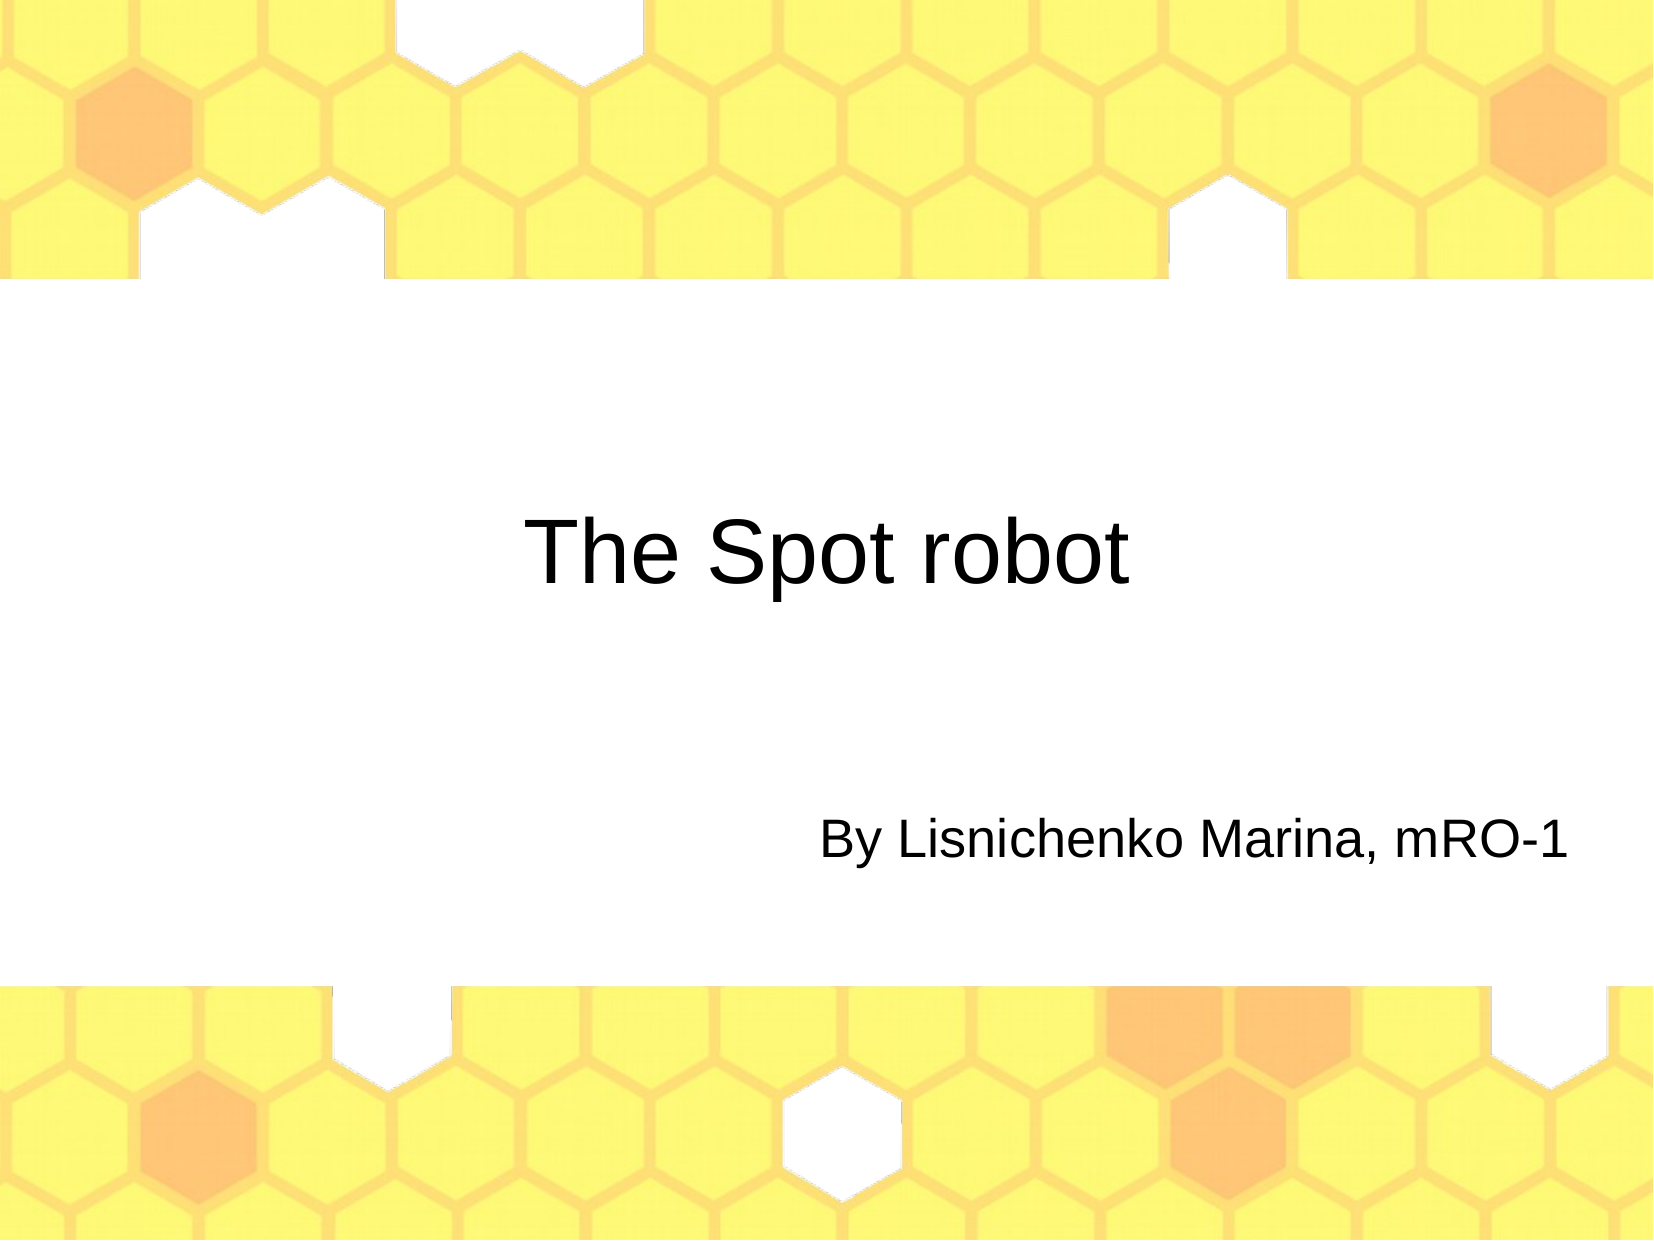

# The Spot robot
By Lisnichenko Marina, mRO-1